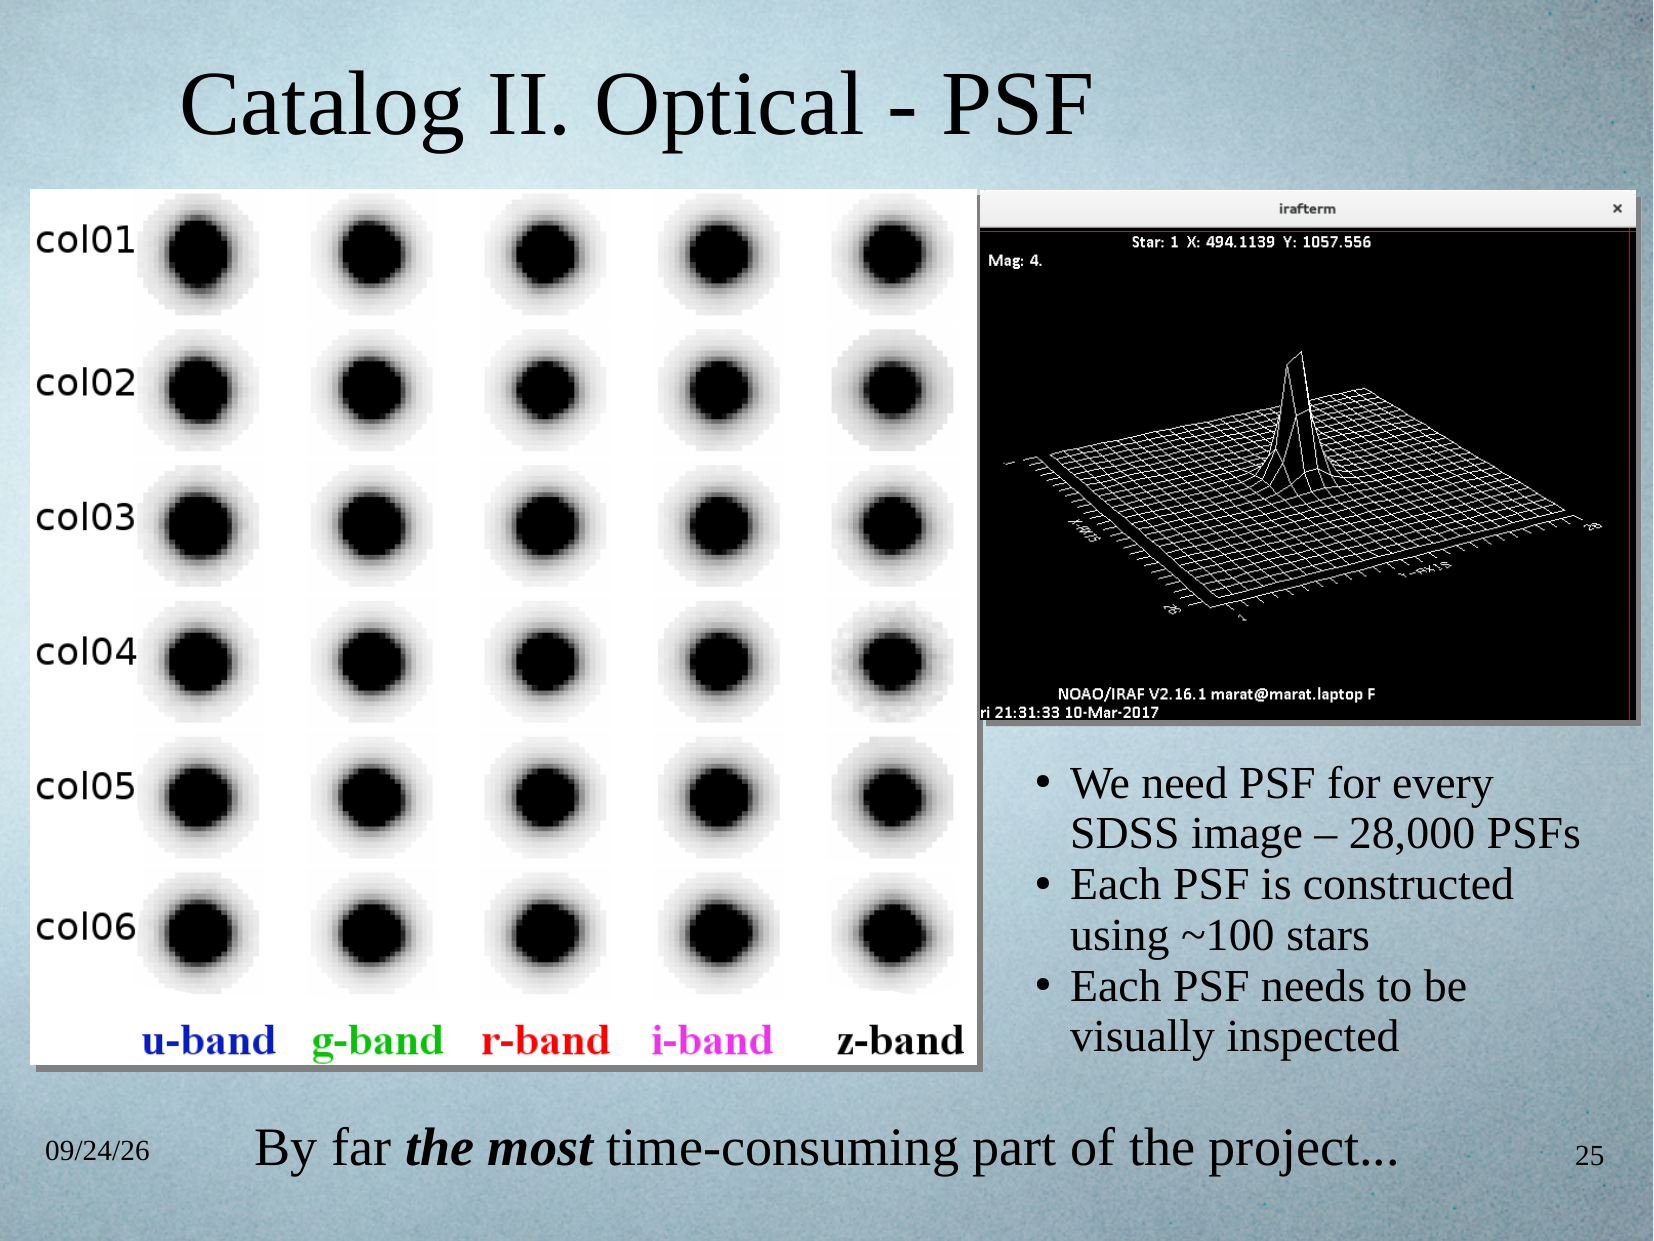

# Catalog II. Optical - PSF
We need PSF for every SDSS image – 28,000 PSFs
Each PSF is constructed using ~100 stars
Each PSF needs to be visually inspected
By far the most time-consuming part of the project...
25